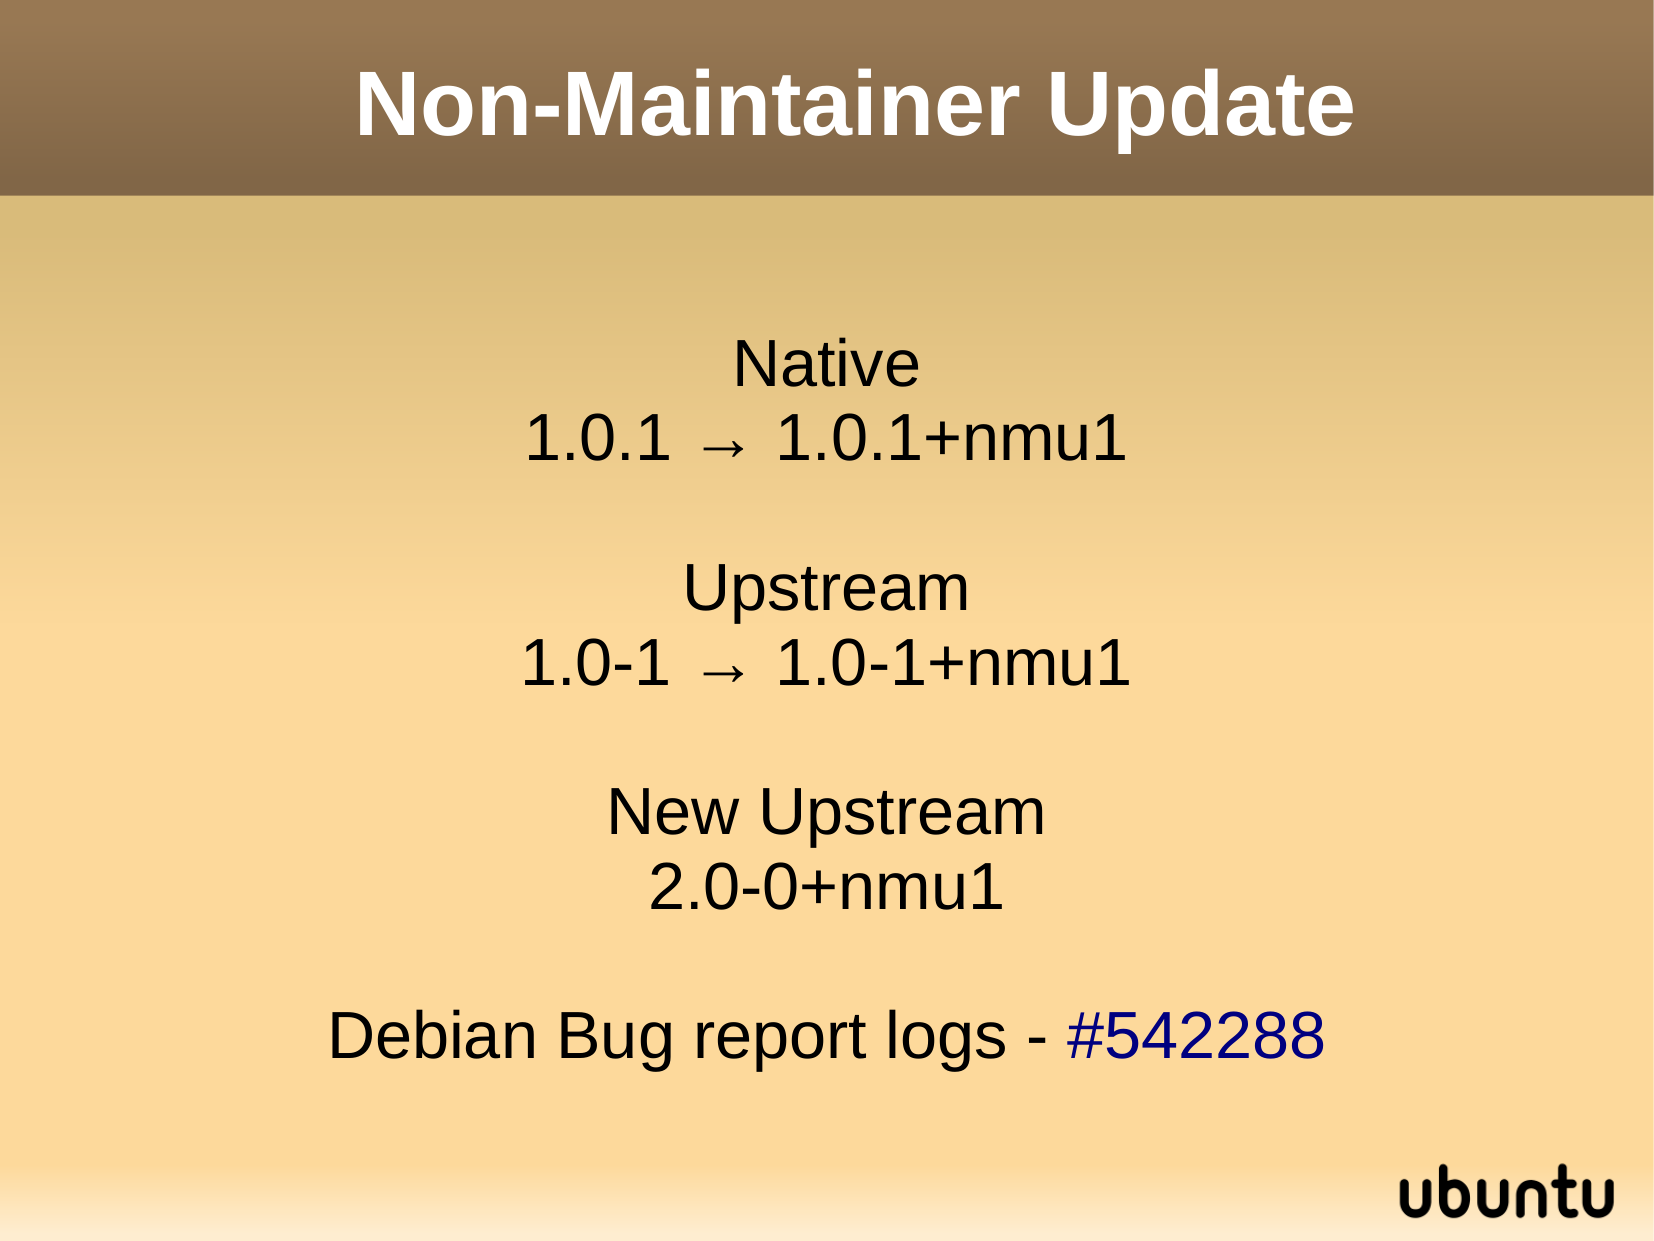

# Non-Maintainer Update
Native
1.0.1 → 1.0.1+nmu1
Upstream
1.0-1 → 1.0-1+nmu1
New Upstream
2.0-0+nmu1
Debian Bug report logs - #542288